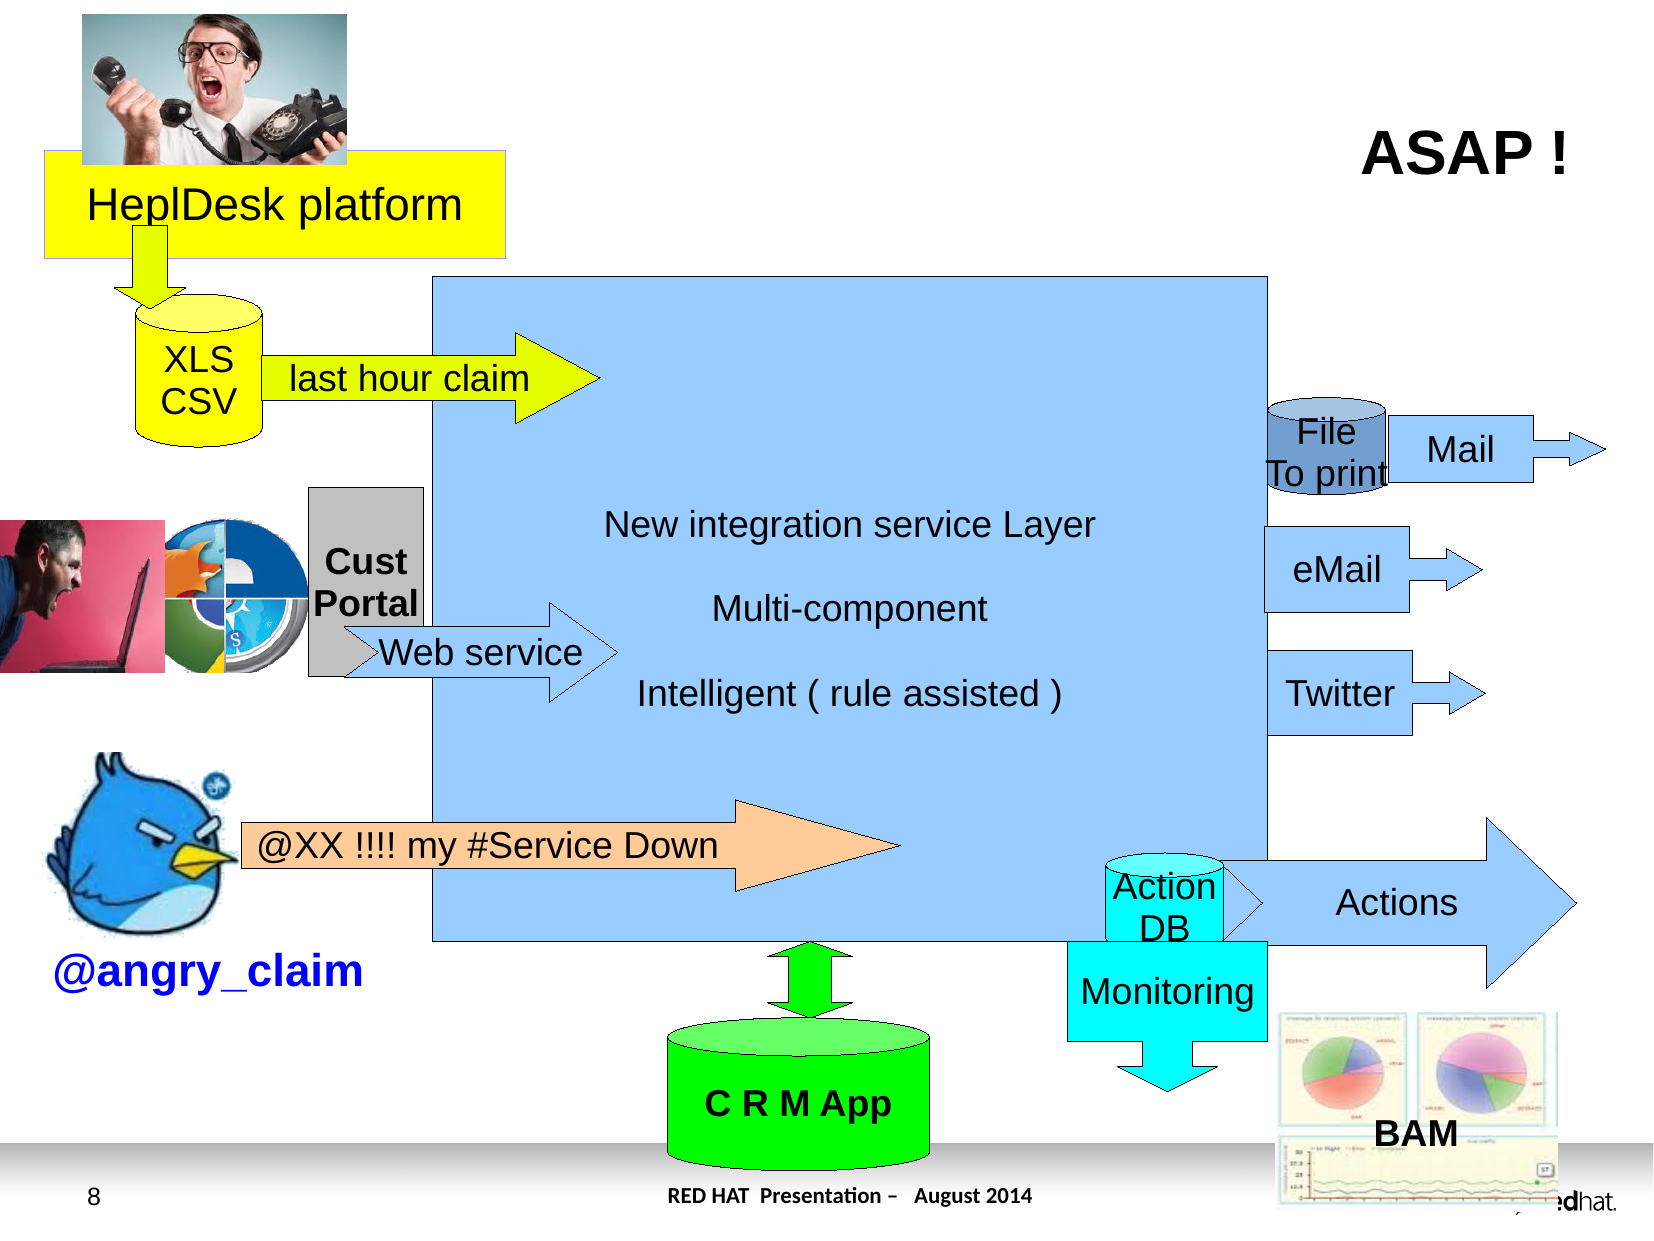

# ASAP !
HeplDesk platform
New integration service Layer
Multi-component
Intelligent ( rule assisted )
XLS
CSV
last hour claim
File
To print
Mail
Cust
Portal
eMail
Web service
Twitter
@XX !!!! my #Service Down
Actions
Action
DB
@angry_claim
Monitoring
BAM
C R M App